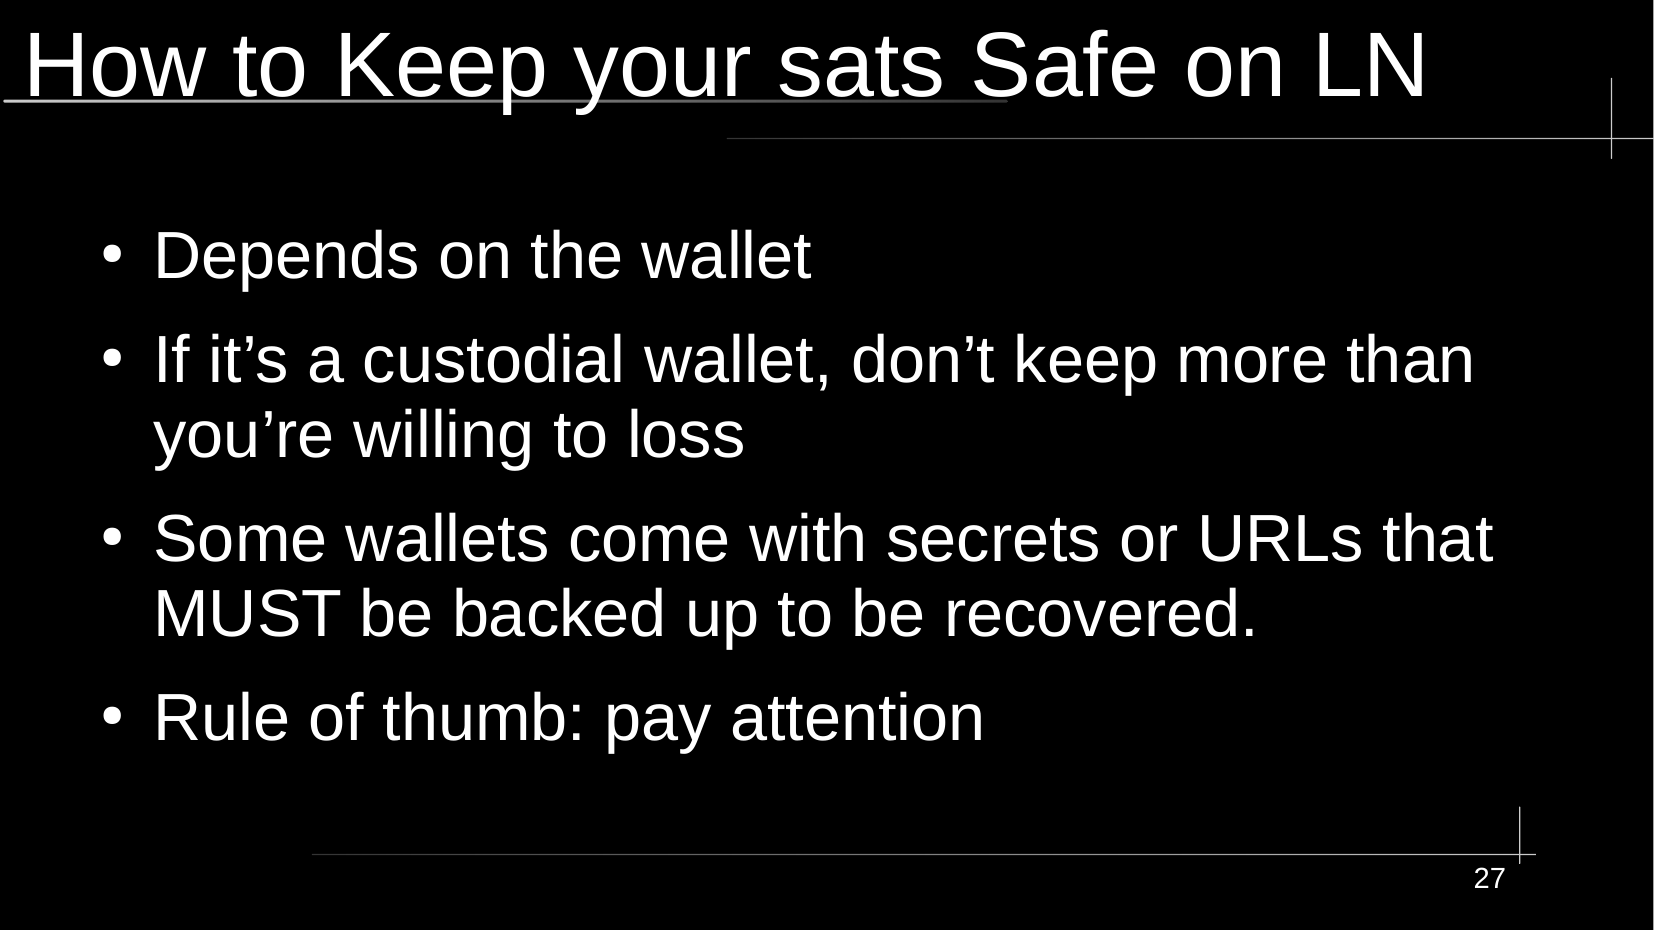

# How to Keep your sats Safe on LN
Depends on the wallet
If it’s a custodial wallet, don’t keep more than you’re willing to loss
Some wallets come with secrets or URLs that MUST be backed up to be recovered.
Rule of thumb: pay attention
27